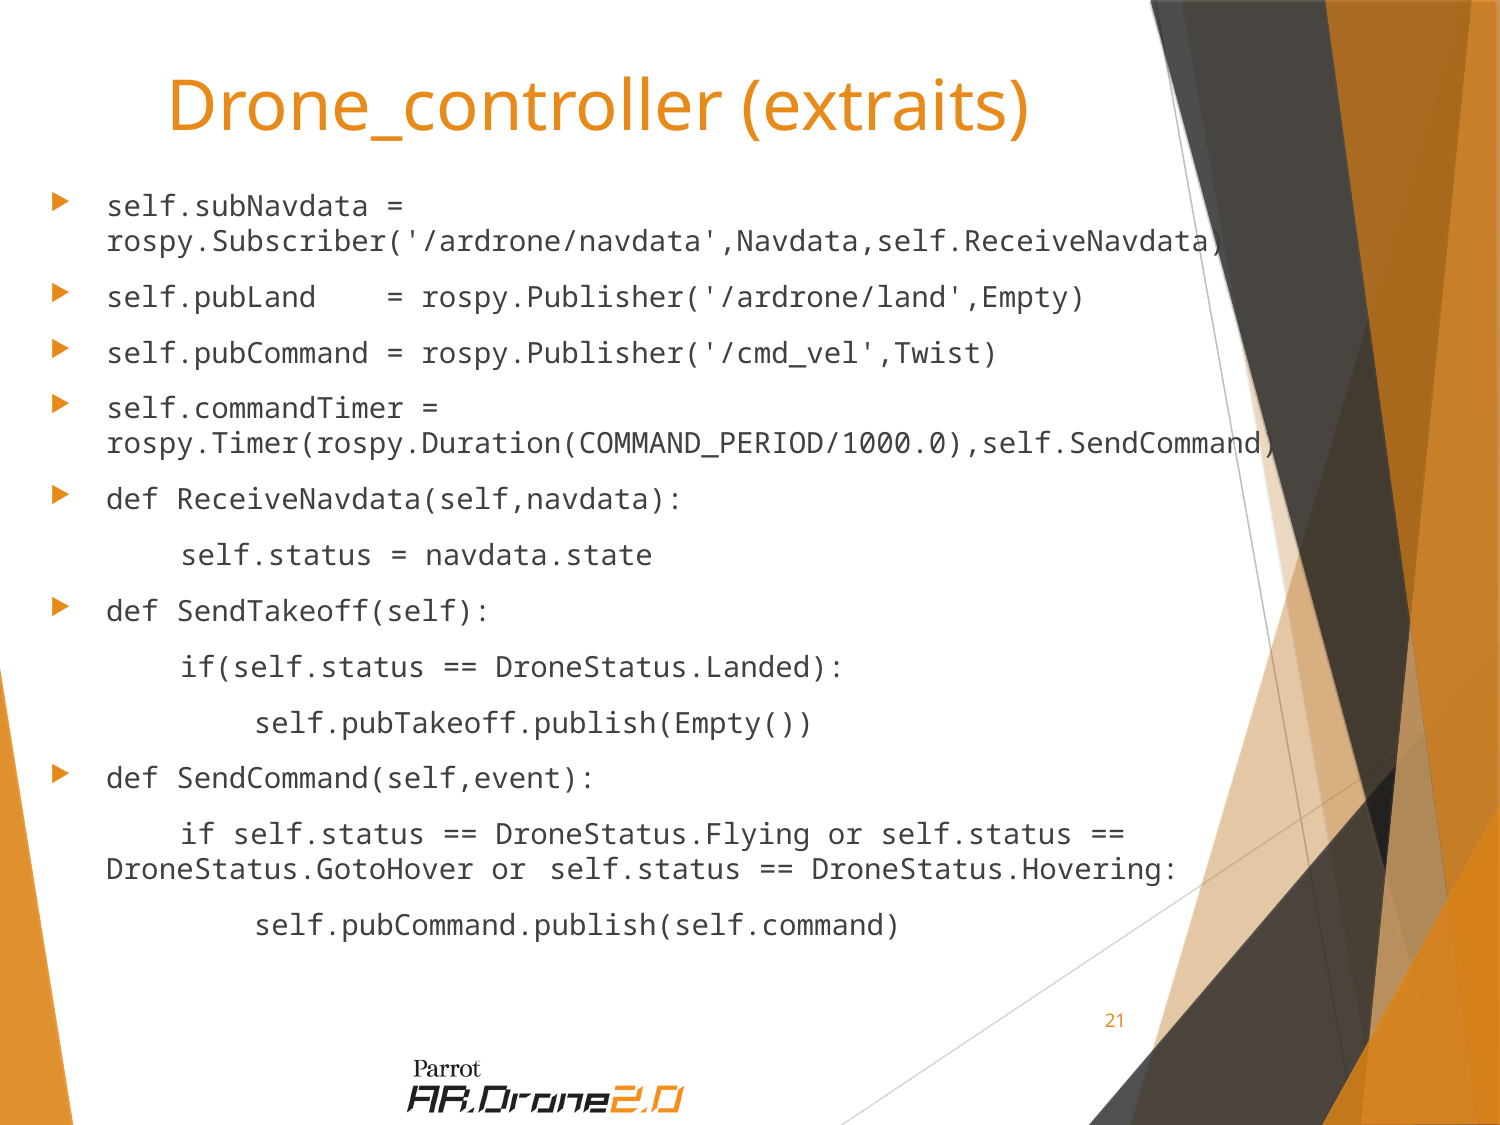

# Drone_controller (extraits)
self.subNavdata = rospy.Subscriber('/ardrone/navdata',Navdata,self.ReceiveNavdata)
self.pubLand = rospy.Publisher('/ardrone/land',Empty)
self.pubCommand = rospy.Publisher('/cmd_vel',Twist)
self.commandTimer = rospy.Timer(rospy.Duration(COMMAND_PERIOD/1000.0),self.SendCommand)
def ReceiveNavdata(self,navdata):
		self.status = navdata.state
def SendTakeoff(self):
		if(self.status == DroneStatus.Landed):
			self.pubTakeoff.publish(Empty())
def SendCommand(self,event):
		if self.status == DroneStatus.Flying or self.status == DroneStatus.GotoHover or 	self.status == DroneStatus.Hovering:
			self.pubCommand.publish(self.command)